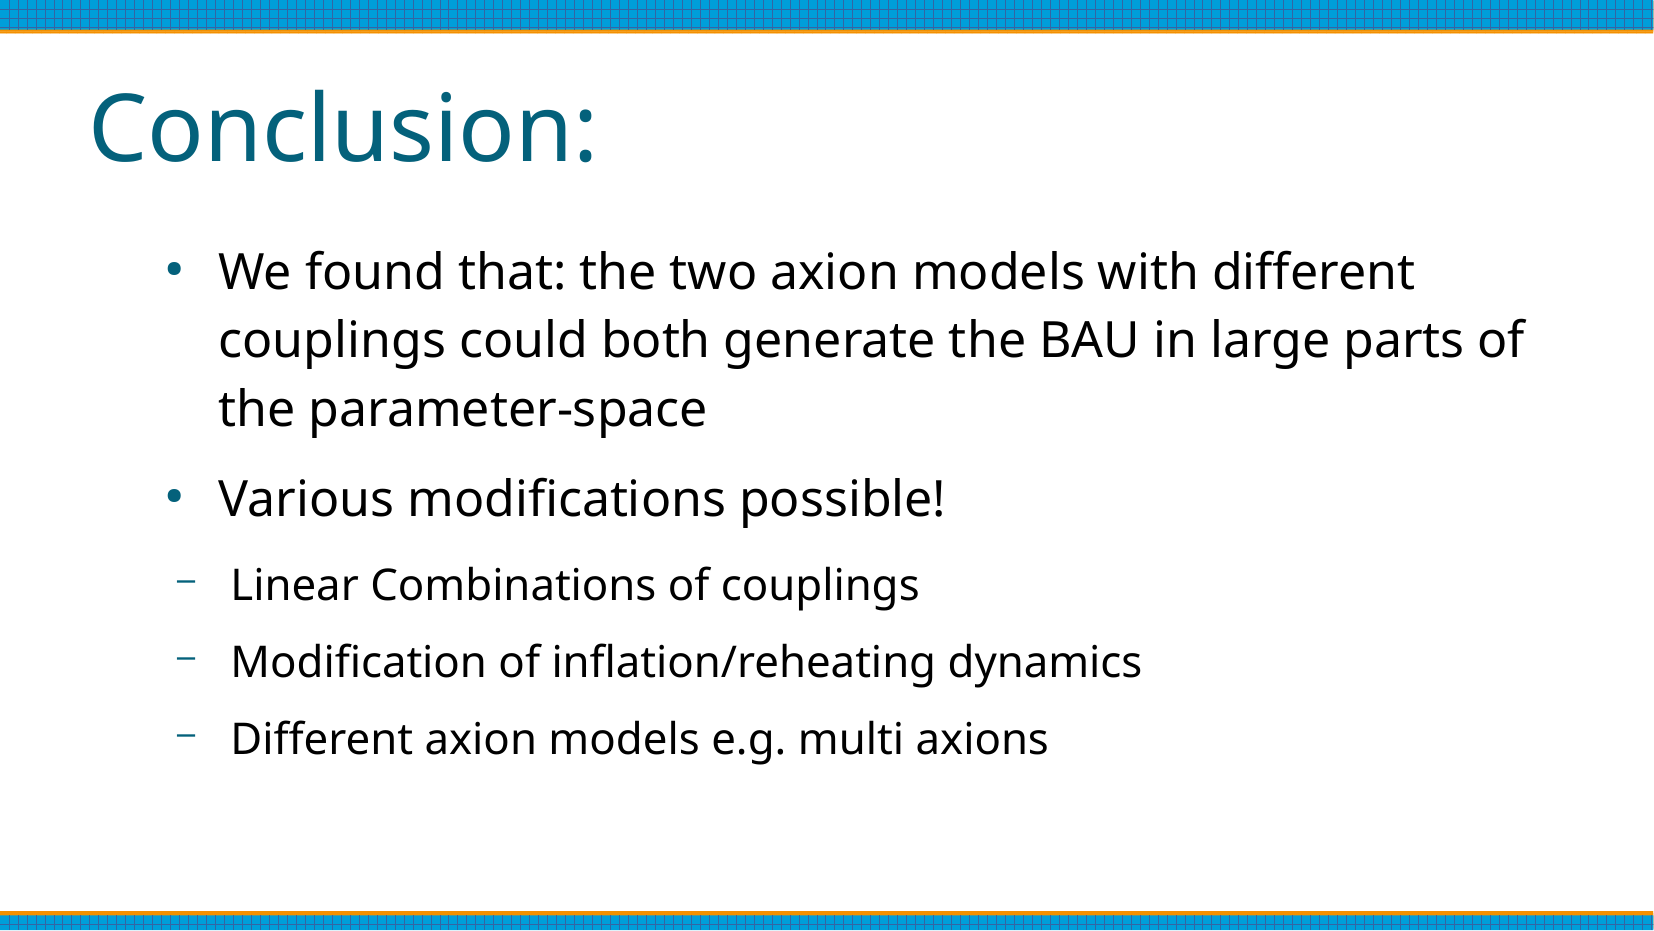

# Conclusion:
We found that: the two axion models with different couplings could both generate the BAU in large parts of the parameter-space
Various modifications possible!
Linear Combinations of couplings
Modification of inflation/reheating dynamics
Different axion models e.g. multi axions